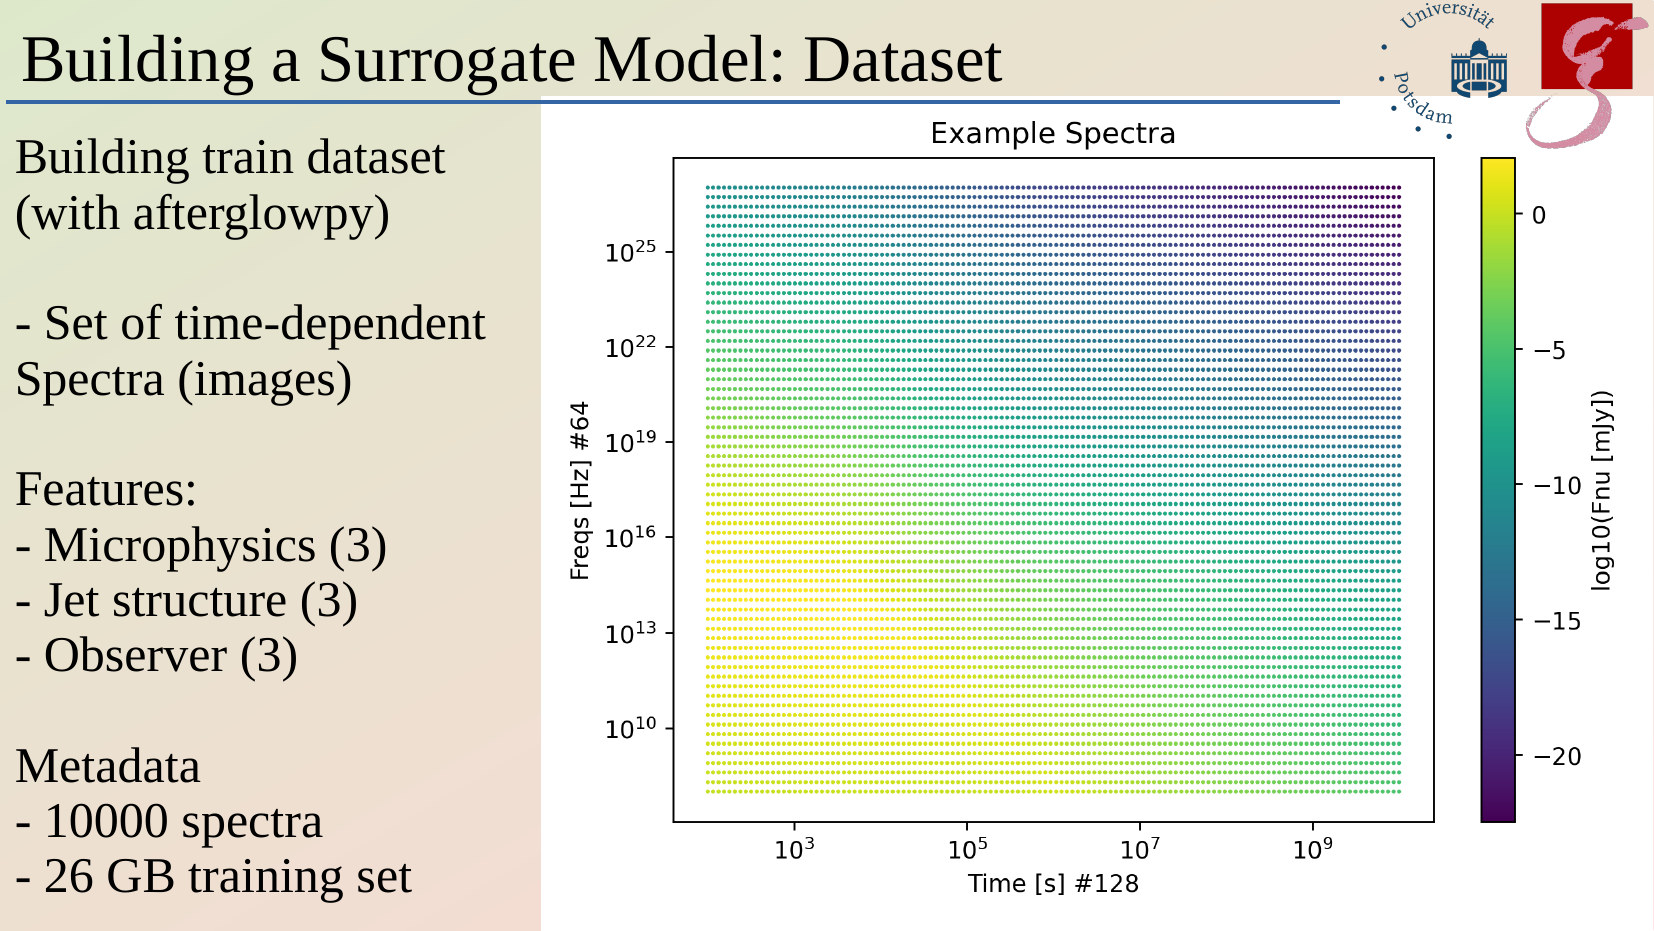

# Building a Surrogate Model: Dataset
Building train dataset
(with afterglowpy)
- Set of time-dependent
Spectra (images)
Features:
- Microphysics (3)
- Jet structure (3)
- Observer (3)
Metadata
- 10000 spectra
- 26 GB training set